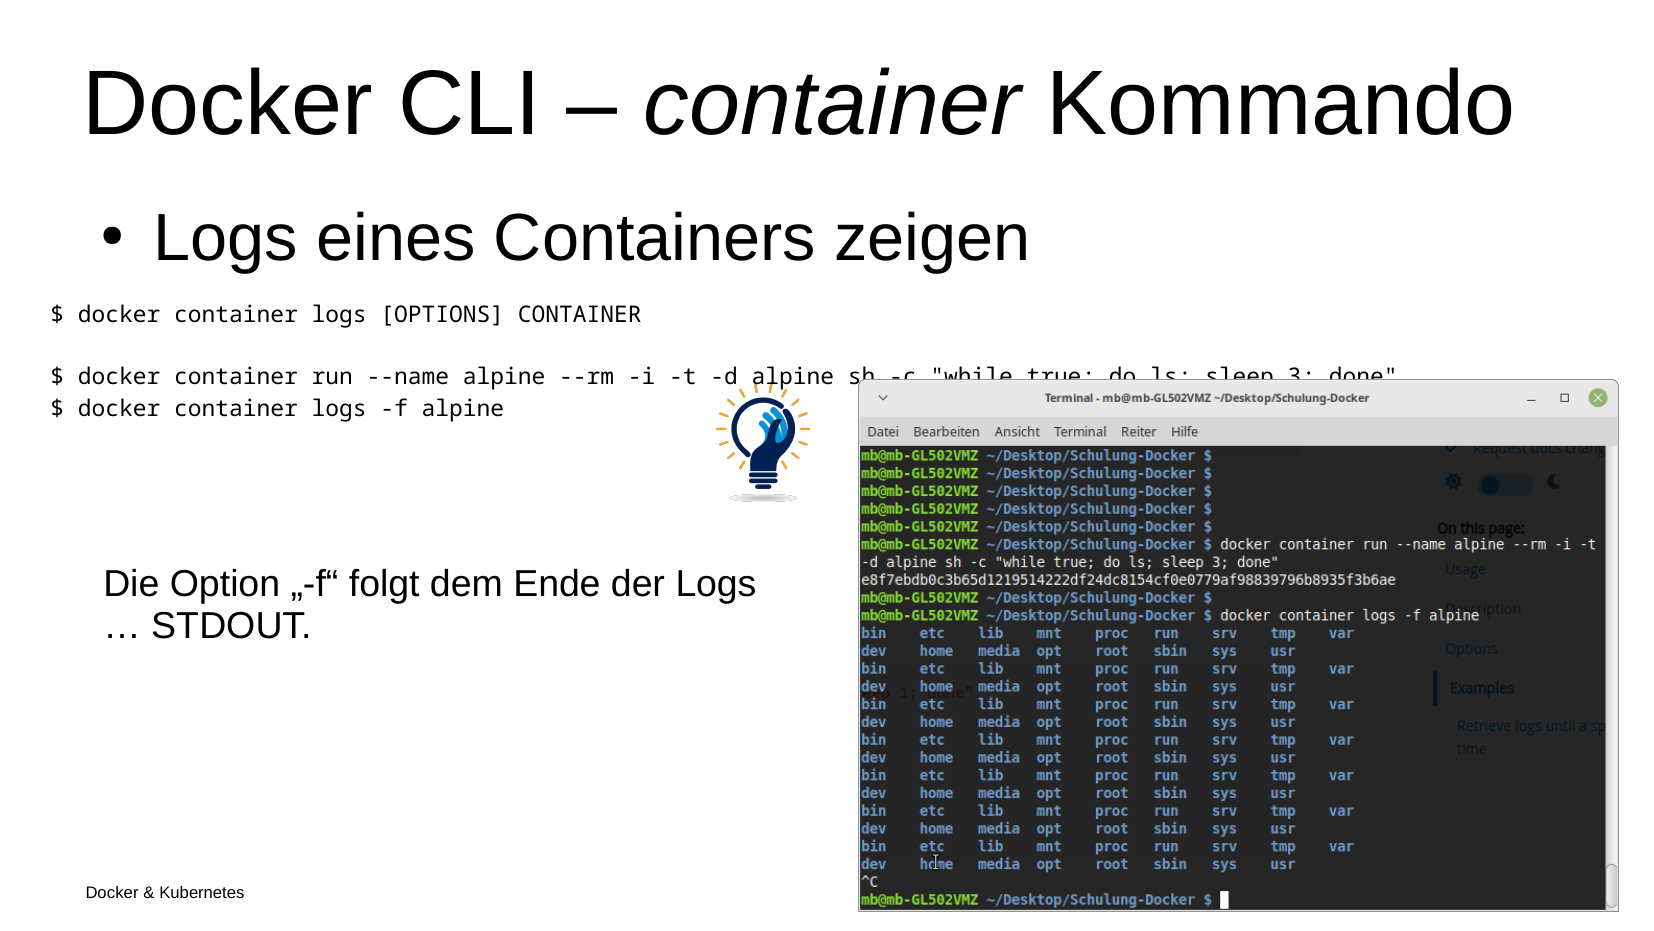

# Docker CLI – container Kommando
Logs eines Containers zeigen
$ docker container logs [OPTIONS] CONTAINER
$ docker container run --name alpine --rm -i -t -d alpine sh -c "while true; do ls; sleep 3; done"
$ docker container logs -f alpine
Die Option „-f“ folgt dem Ende der Logs … STDOUT.
Docker & Kubernetes																Dr. Matthias Boldt